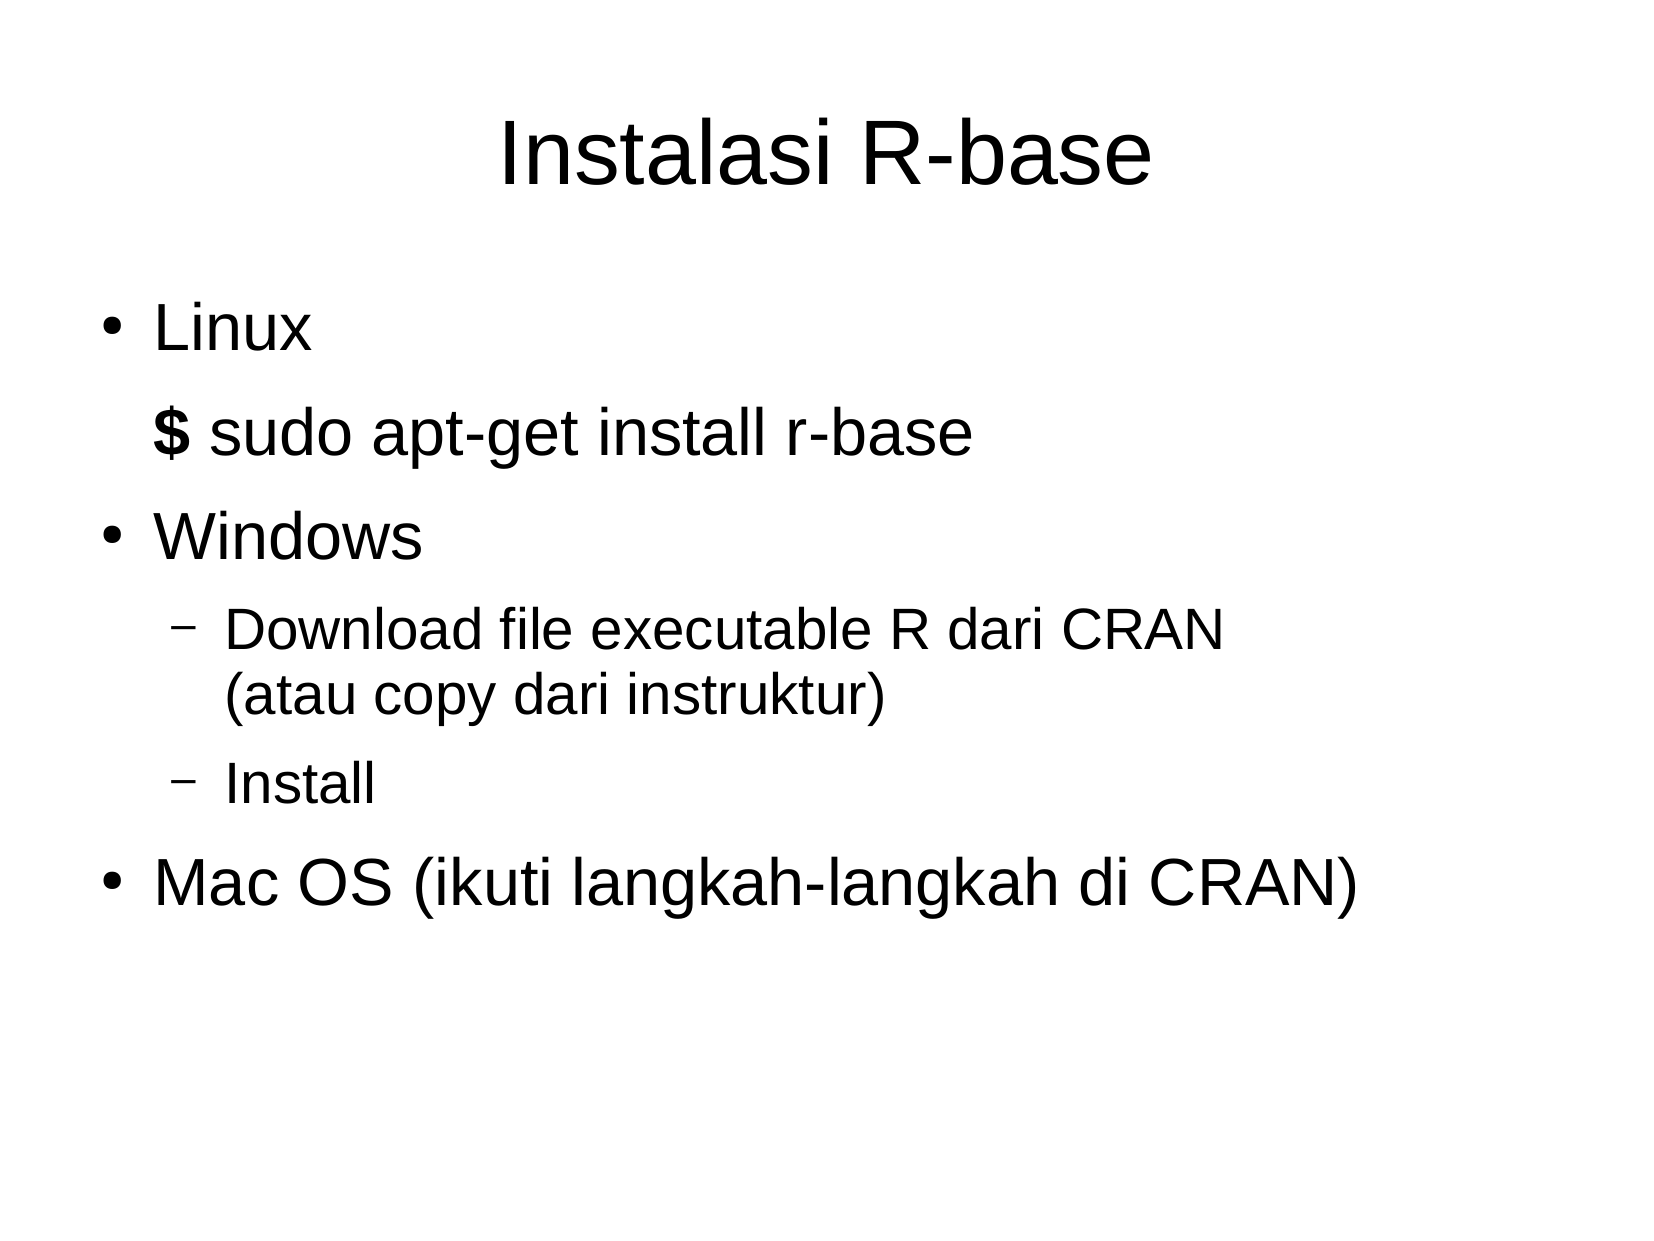

# Instalasi R-base
Linux
$ sudo apt-get install r-base
Windows
Download file executable R dari CRAN
(atau copy dari instruktur)
Install
Mac OS (ikuti langkah-langkah di CRAN)